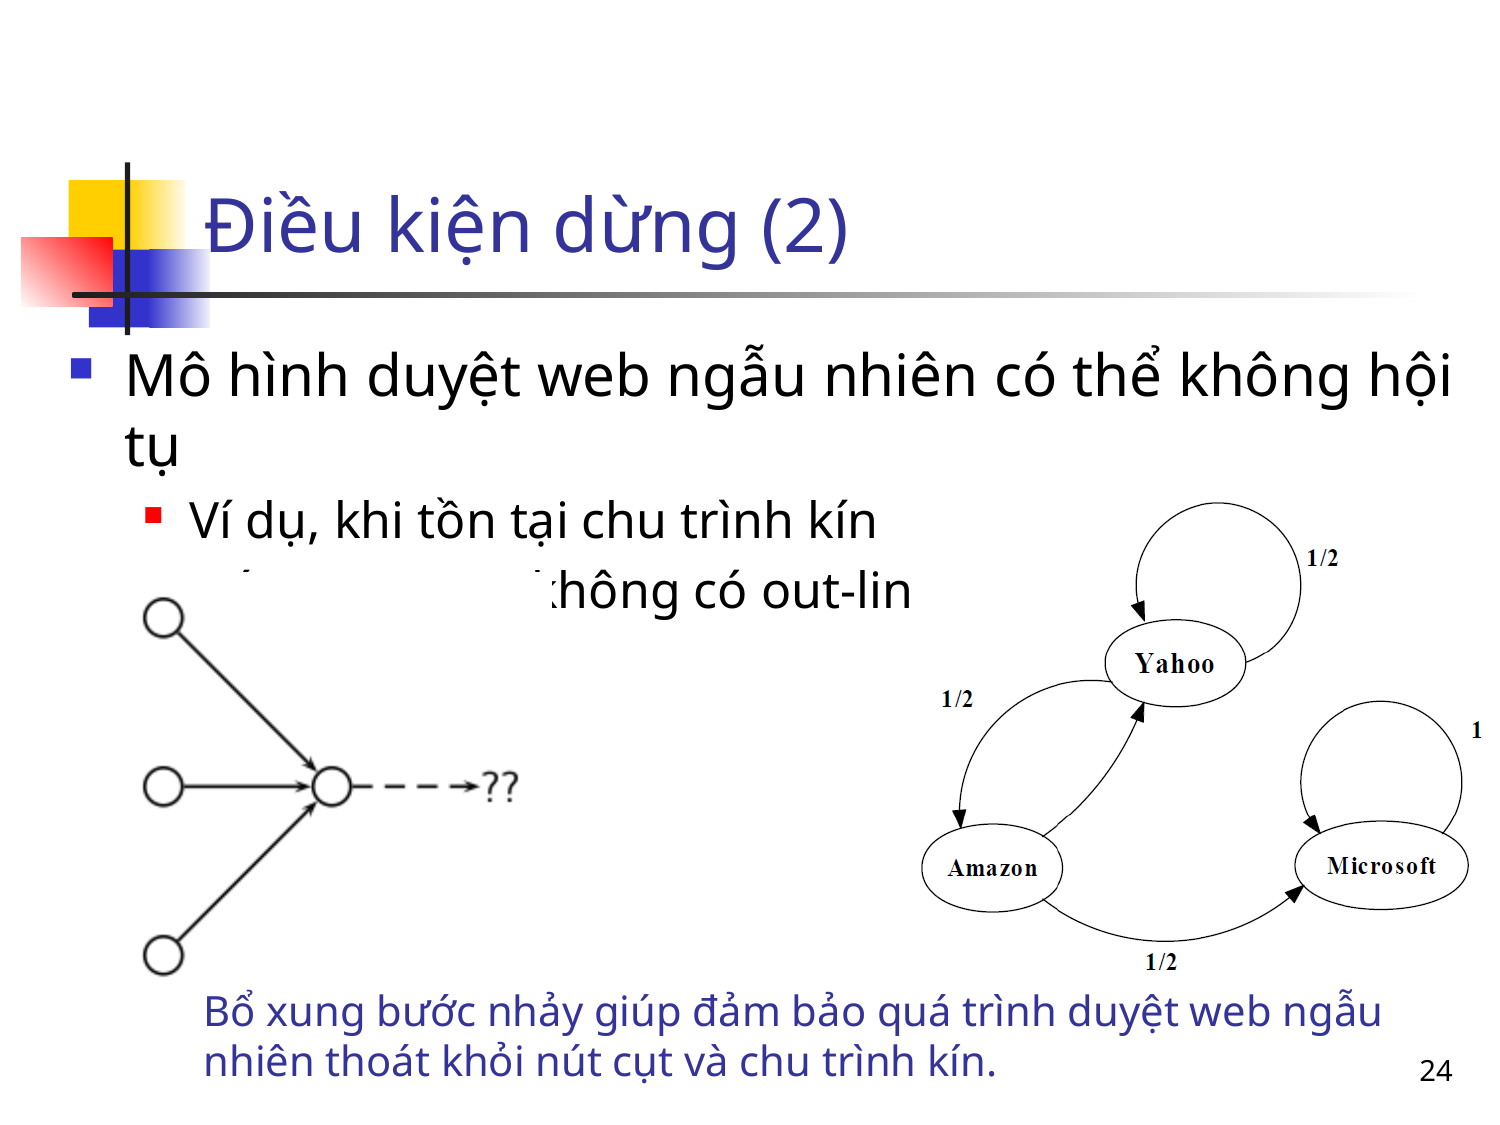

# Điều kiện dừng (2)
Mô hình duyệt web ngẫu nhiên có thể không hội tụ
Ví dụ, khi tồn tại chu trình kín
Nút cụt (trang không có out-link)
Bổ xung bước nhảy giúp đảm bảo quá trình duyệt web ngẫu nhiên thoát khỏi nút cụt và chu trình kín.